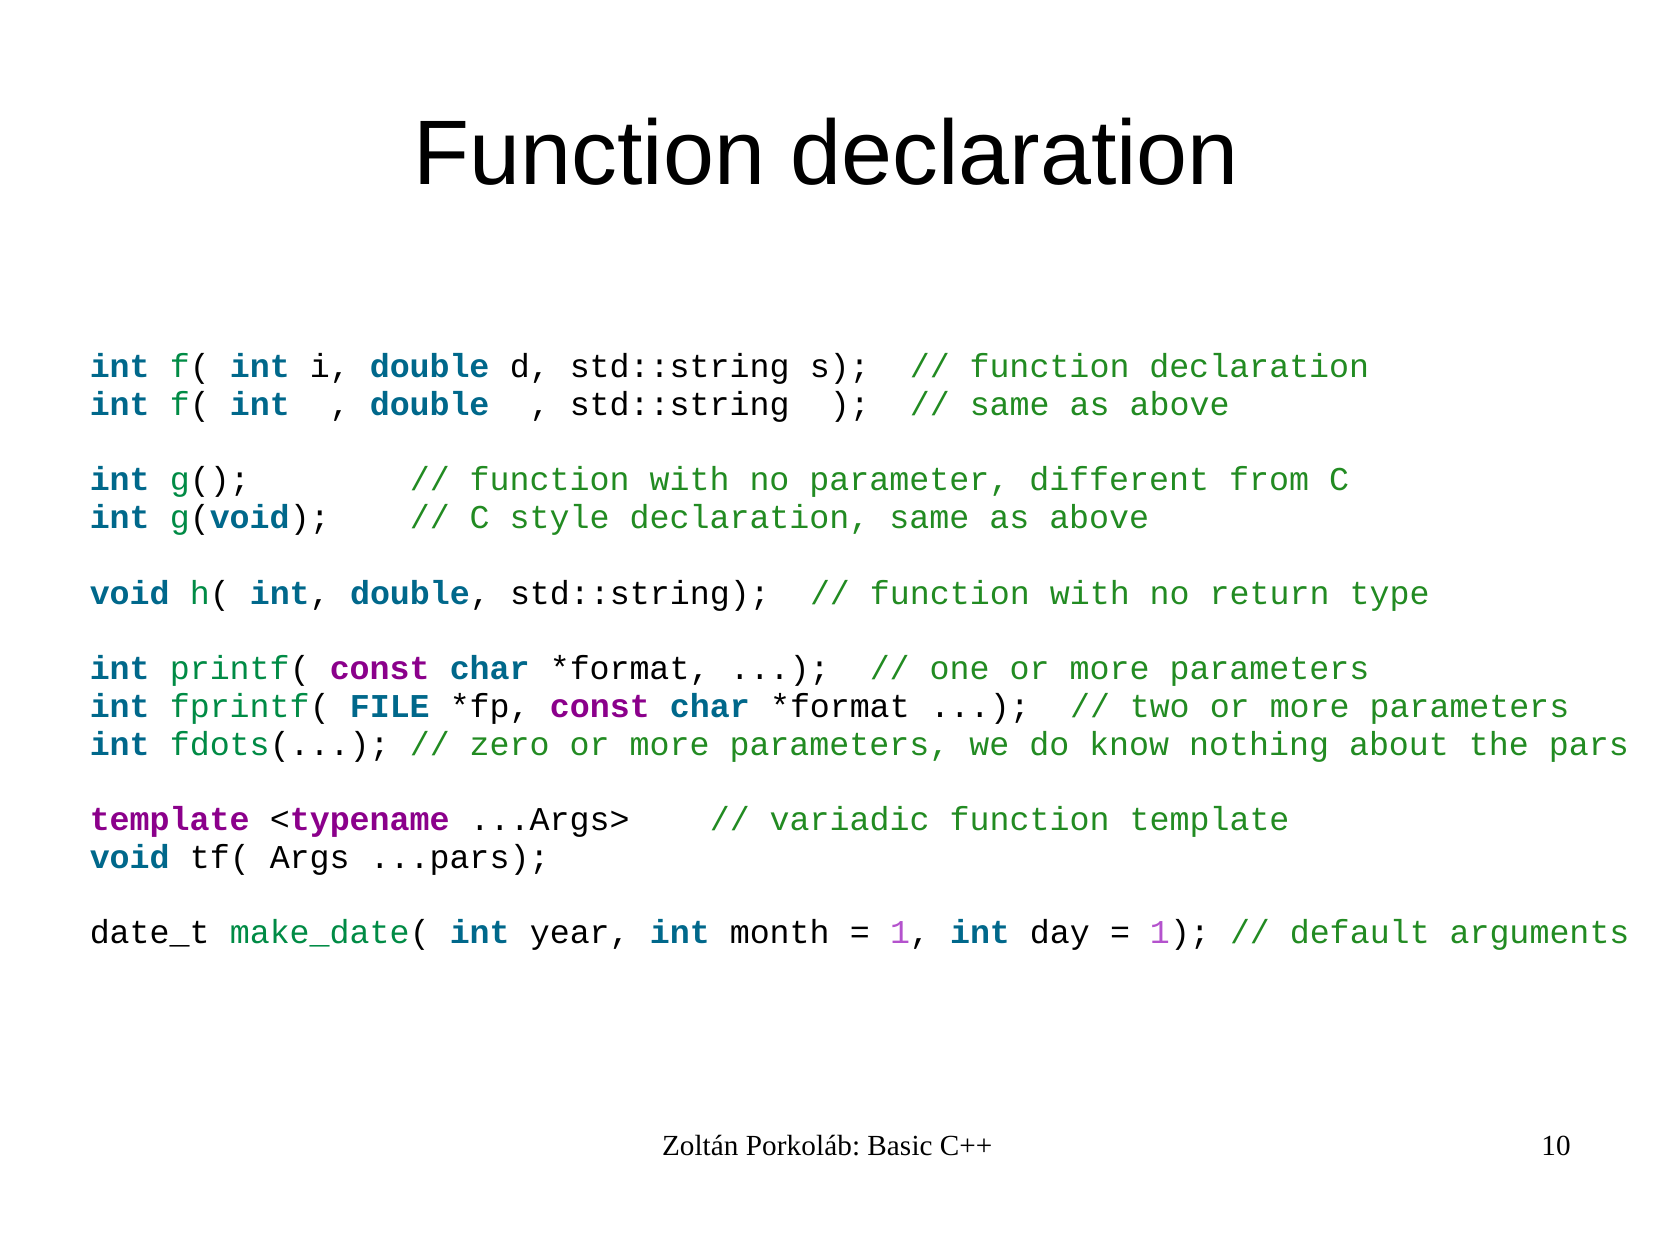

# Function declaration
int f( int i, double d, std::string s); // function declaration
int f( int , double , std::string ); // same as above
int g(); // function with no parameter, different from C
int g(void); // C style declaration, same as above
void h( int, double, std::string); // function with no return type
int printf( const char *format, ...); // one or more parameters
int fprintf( FILE *fp, const char *format ...); // two or more parameters
int fdots(...); // zero or more parameters, we do know nothing about the pars
template <typename ...Args> // variadic function template
void tf( Args ...pars);
date_t make_date( int year, int month = 1, int day = 1); // default arguments
Zoltán Porkoláb: Basic C++
10